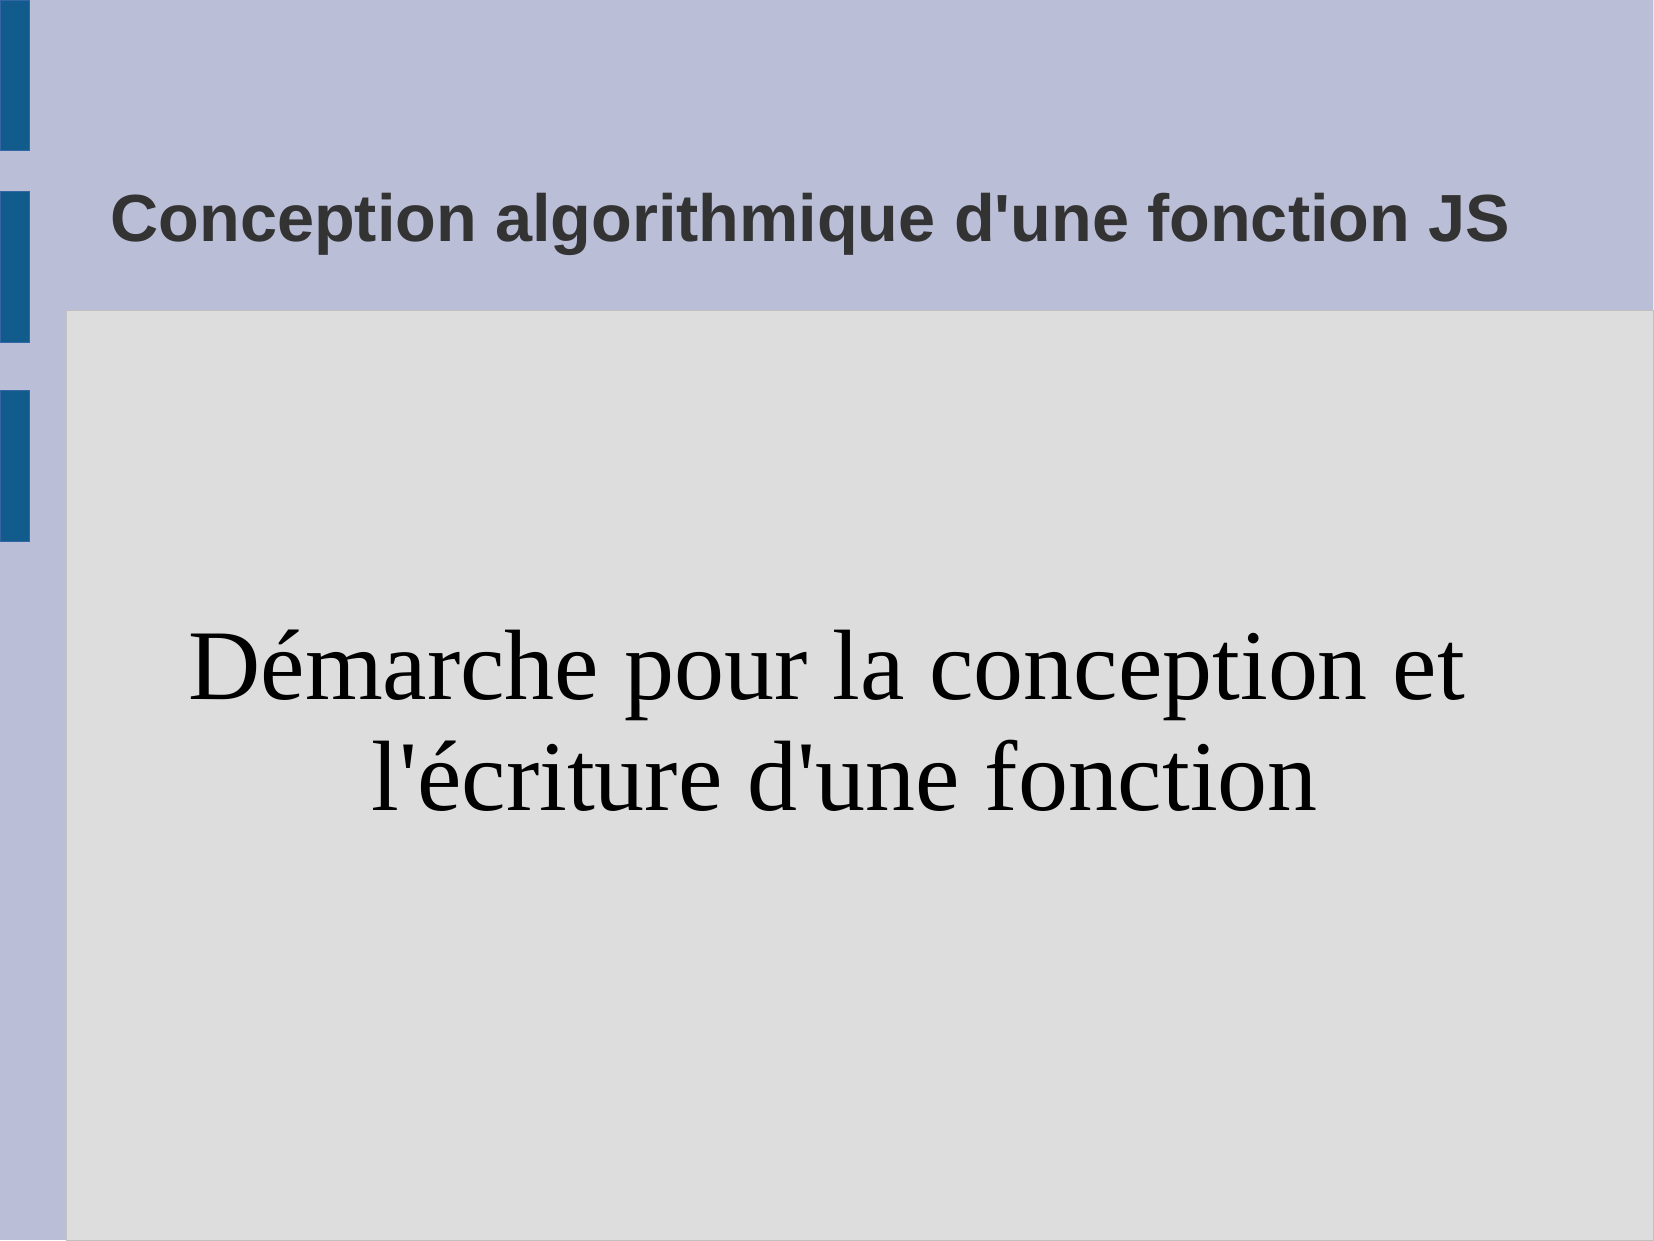

# Conception algorithmique d'une fonction JS
Démarche pour la conception et l'écriture d'une fonction